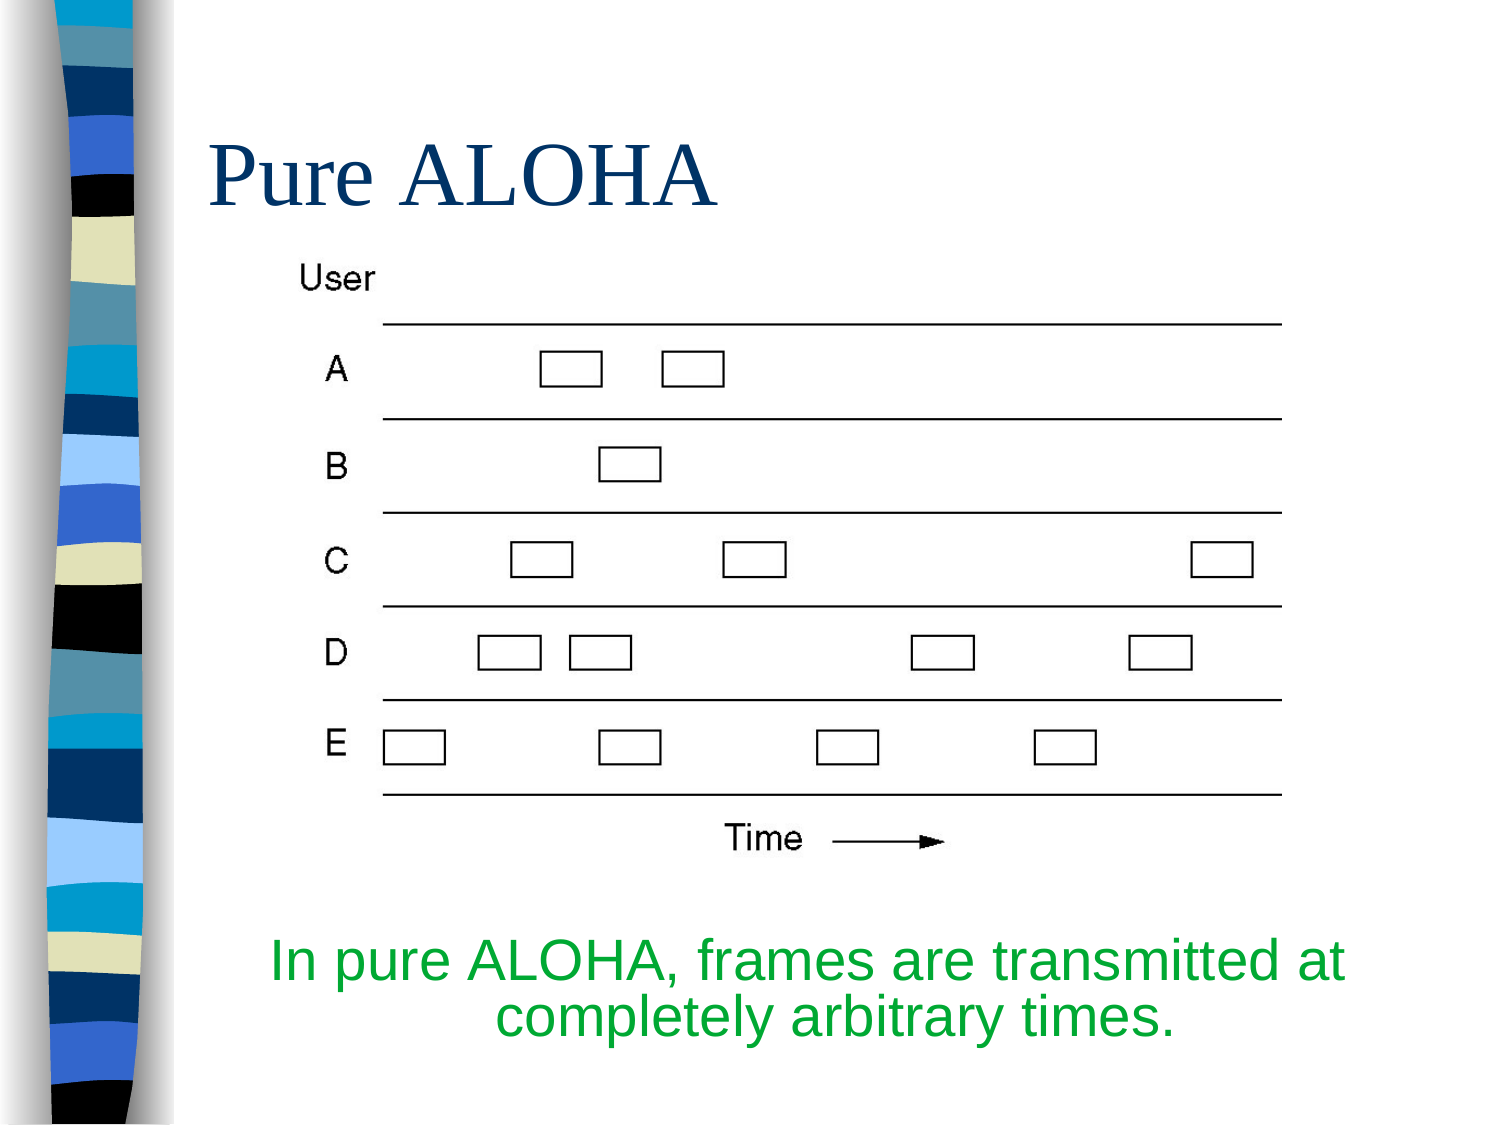

# Pure ALOHA
In pure ALOHA, frames are transmitted at completely arbitrary times.